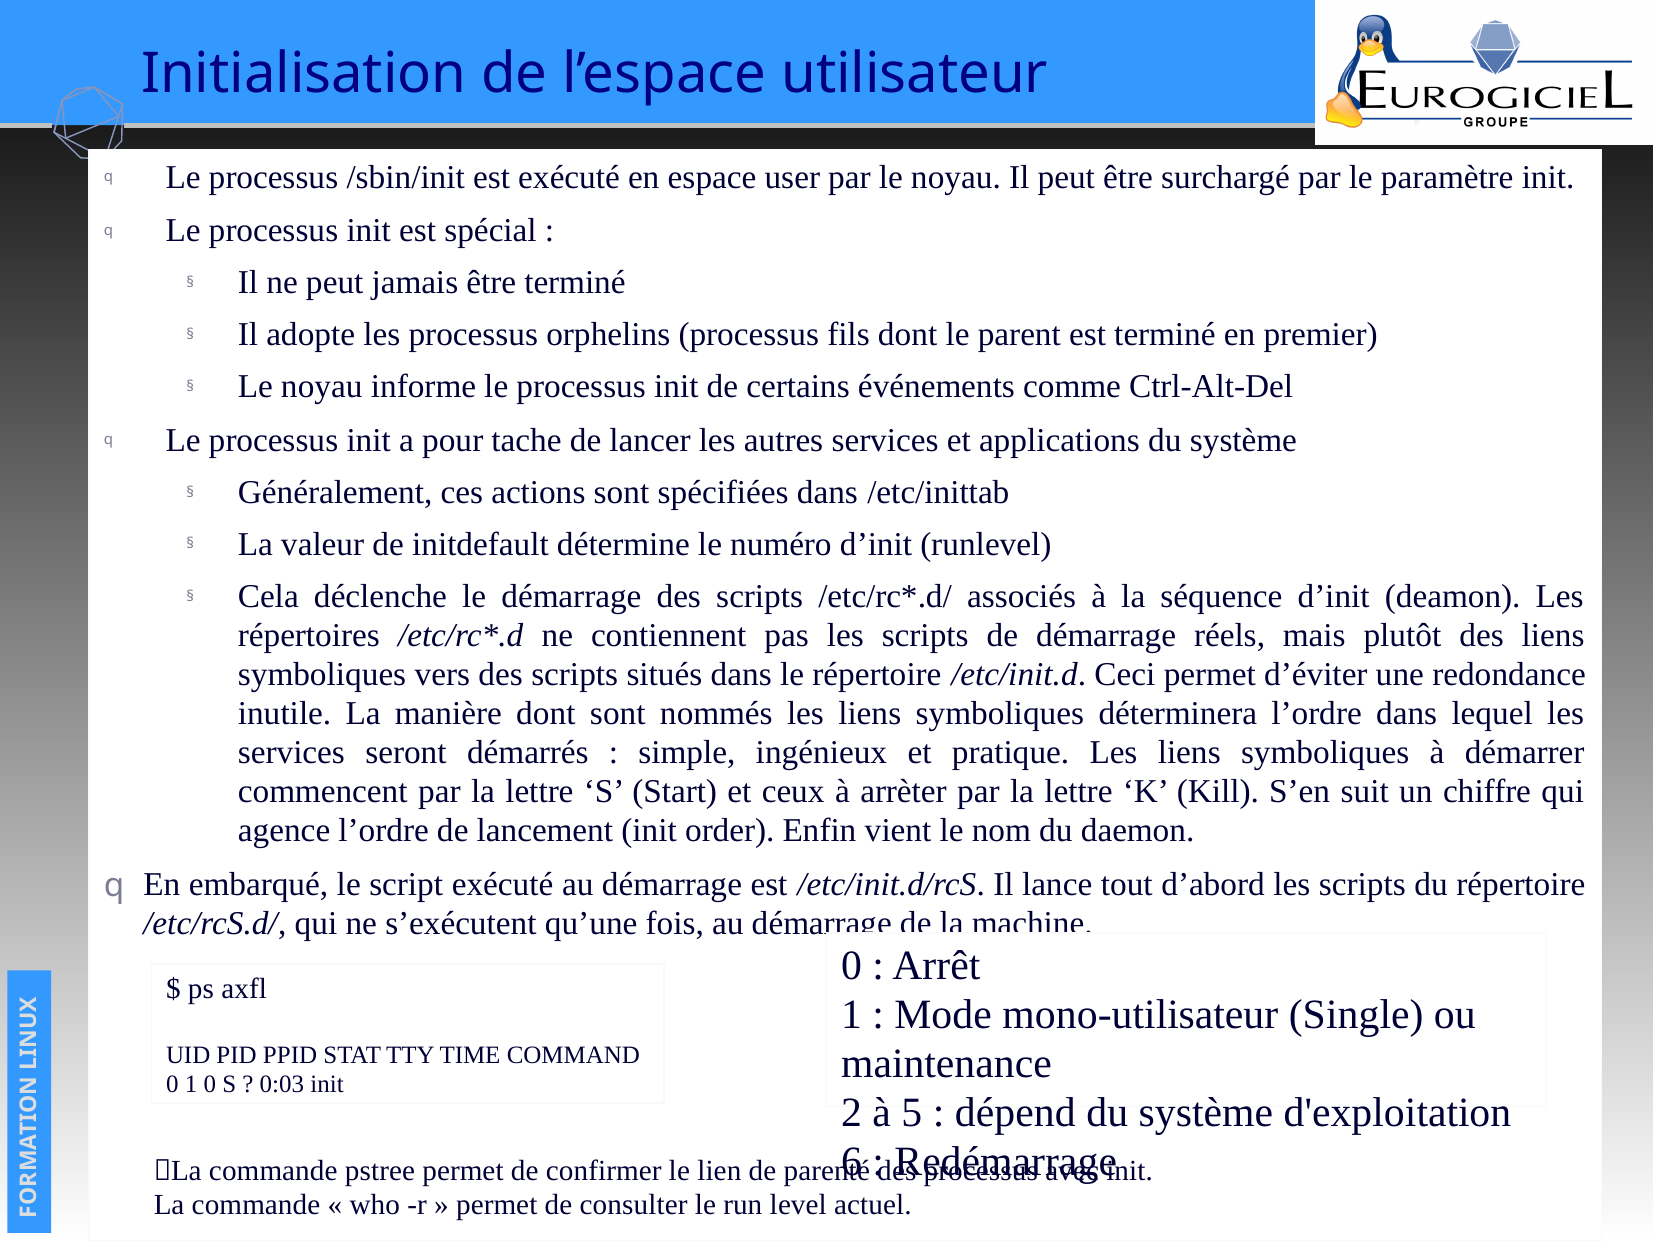

# Initialisation de l’espace utilisateur
Le processus /sbin/init est exécuté en espace user par le noyau. Il peut être surchargé par le paramètre init.
Le processus init est spécial :
Il ne peut jamais être terminé
Il adopte les processus orphelins (processus fils dont le parent est terminé en premier)
Le noyau informe le processus init de certains événements comme Ctrl-Alt-Del
Le processus init a pour tache de lancer les autres services et applications du système
Généralement, ces actions sont spécifiées dans /etc/inittab
La valeur de initdefault détermine le numéro d’init (runlevel)
Cela déclenche le démarrage des scripts /etc/rc*.d/ associés à la séquence d’init (deamon). Les répertoires /etc/rc*.d ne contiennent pas les scripts de démarrage réels, mais plutôt des liens symboliques vers des scripts situés dans le répertoire /etc/init.d. Ceci permet d’éviter une redondance inutile. La manière dont sont nommés les liens symboliques déterminera l’ordre dans lequel les services seront démarrés : simple, ingénieux et pratique. Les liens symboliques à démarrer commencent par la lettre ‘S’ (Start) et ceux à arrèter par la lettre ‘K’ (Kill). S’en suit un chiffre qui agence l’ordre de lancement (init order). Enfin vient le nom du daemon.
En embarqué, le script exécuté au démarrage est /etc/init.d/rcS. Il lance tout d’abord les scripts du répertoire /etc/rcS.d/, qui ne s’exécutent qu’une fois, au démarrage de la machine.
0 : Arrêt
1 : Mode mono-utilisateur (Single) ou maintenance
2 à 5 : dépend du système d'exploitation
6 : Redémarrage
$ ps axfl
UID PID PPID STAT TTY TIME COMMAND
0 1 0 S ? 0:03 init
La commande pstree permet de confirmer le lien de parenté des processus avec init.
La commande « who -r » permet de consulter le run level actuel.